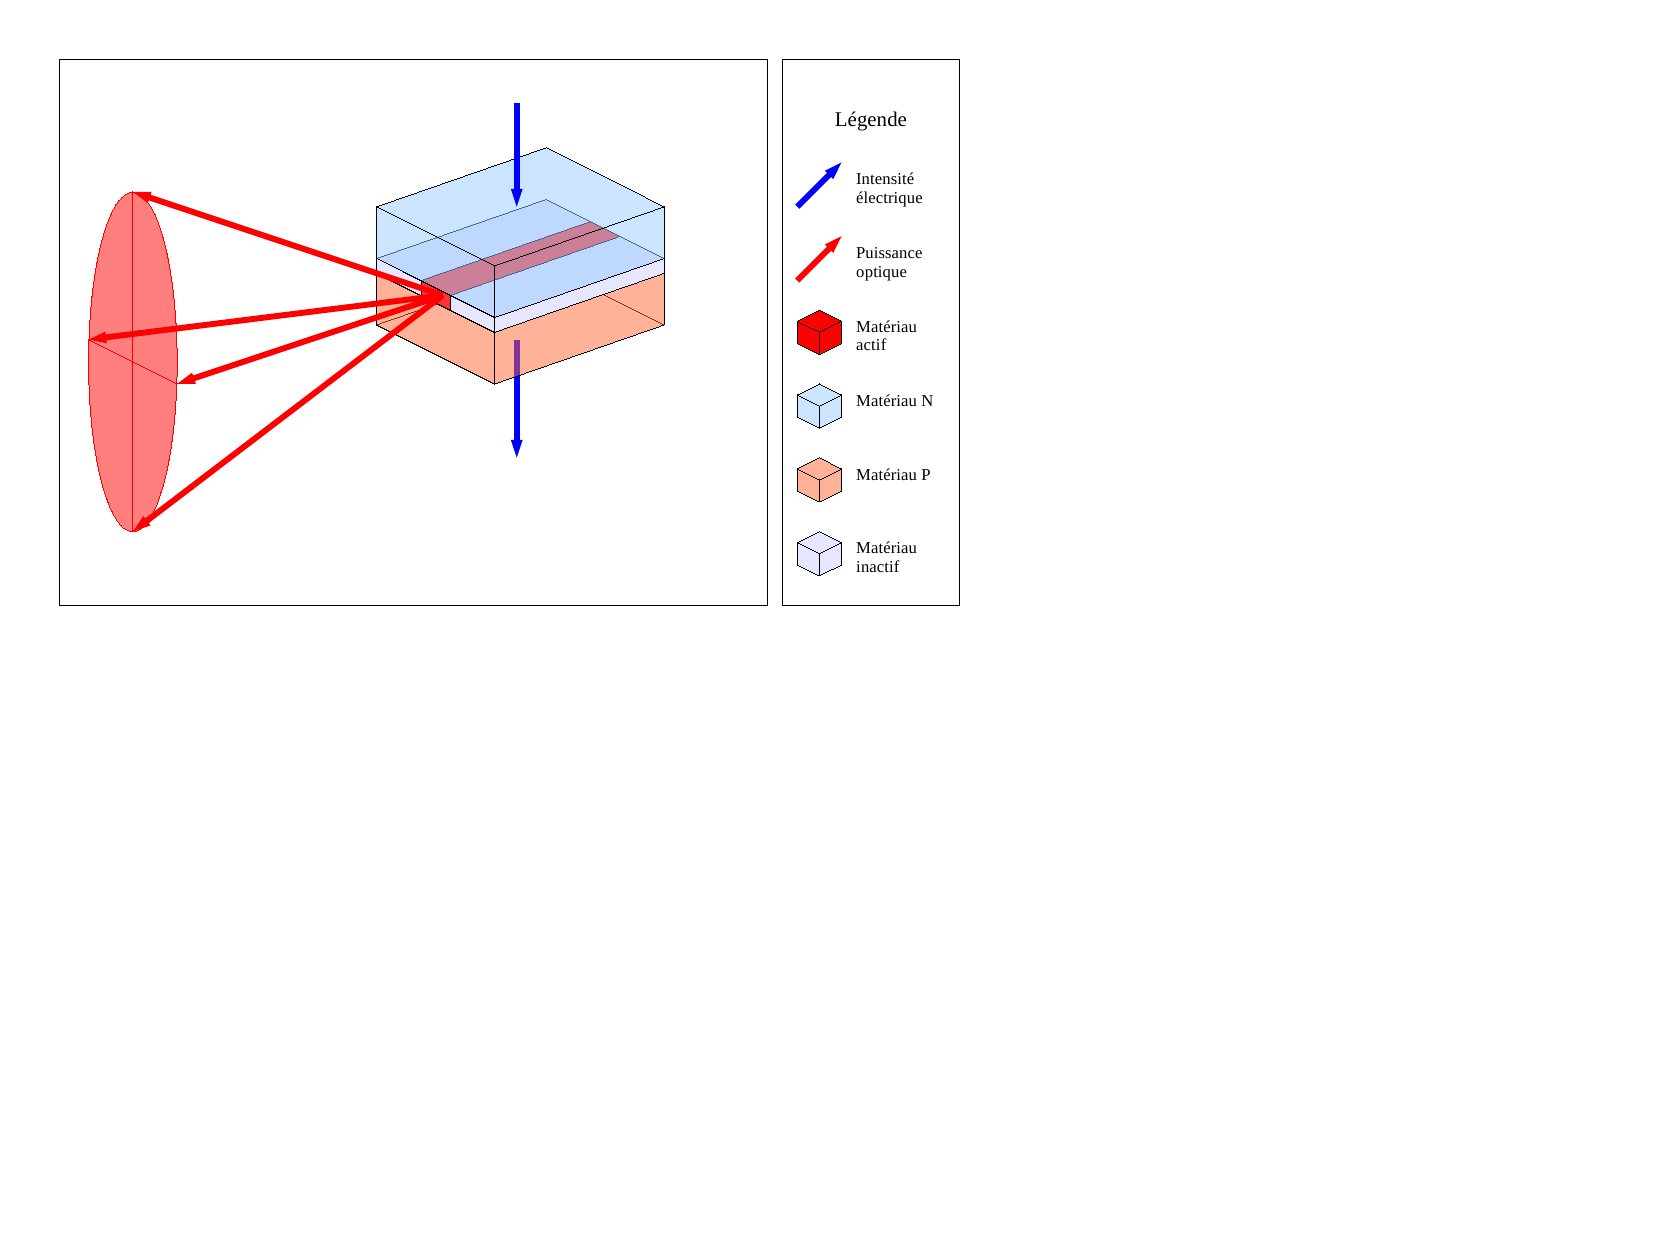

Légende
Intensité électrique
Puissance optique
Matériau
actif
Matériau N
Matériau P
Matériau inactif